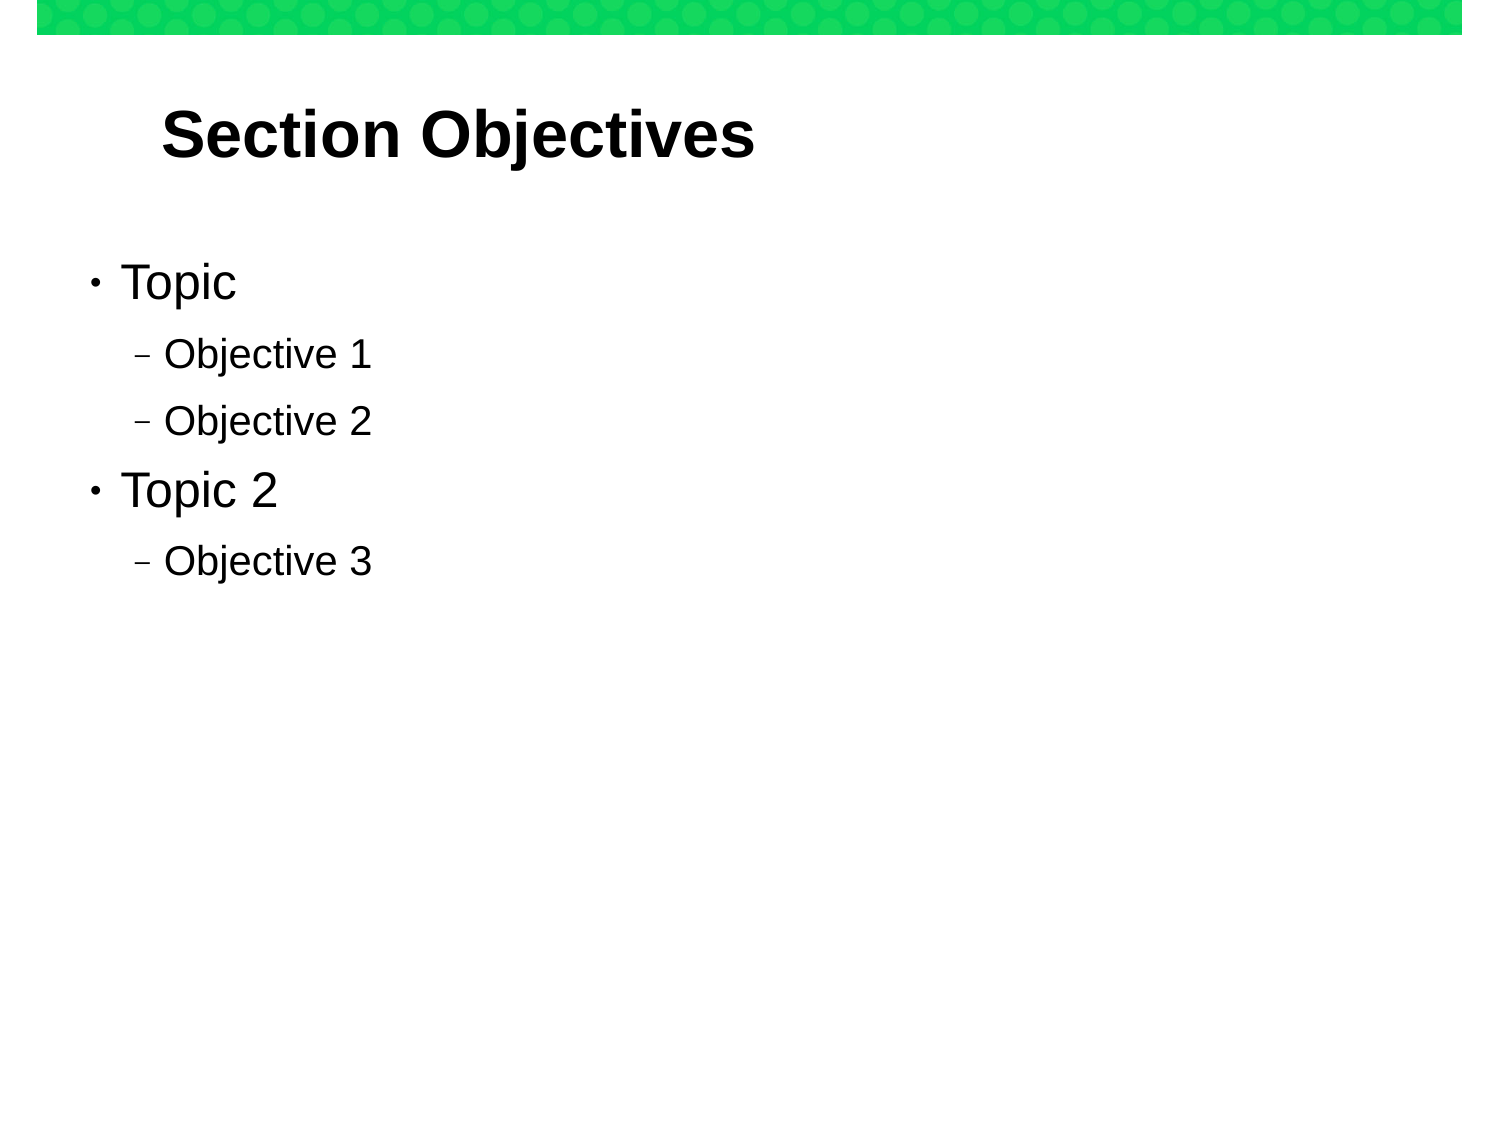

# Section Objectives
Topic
Objective 1
Objective 2
Topic 2
Objective 3